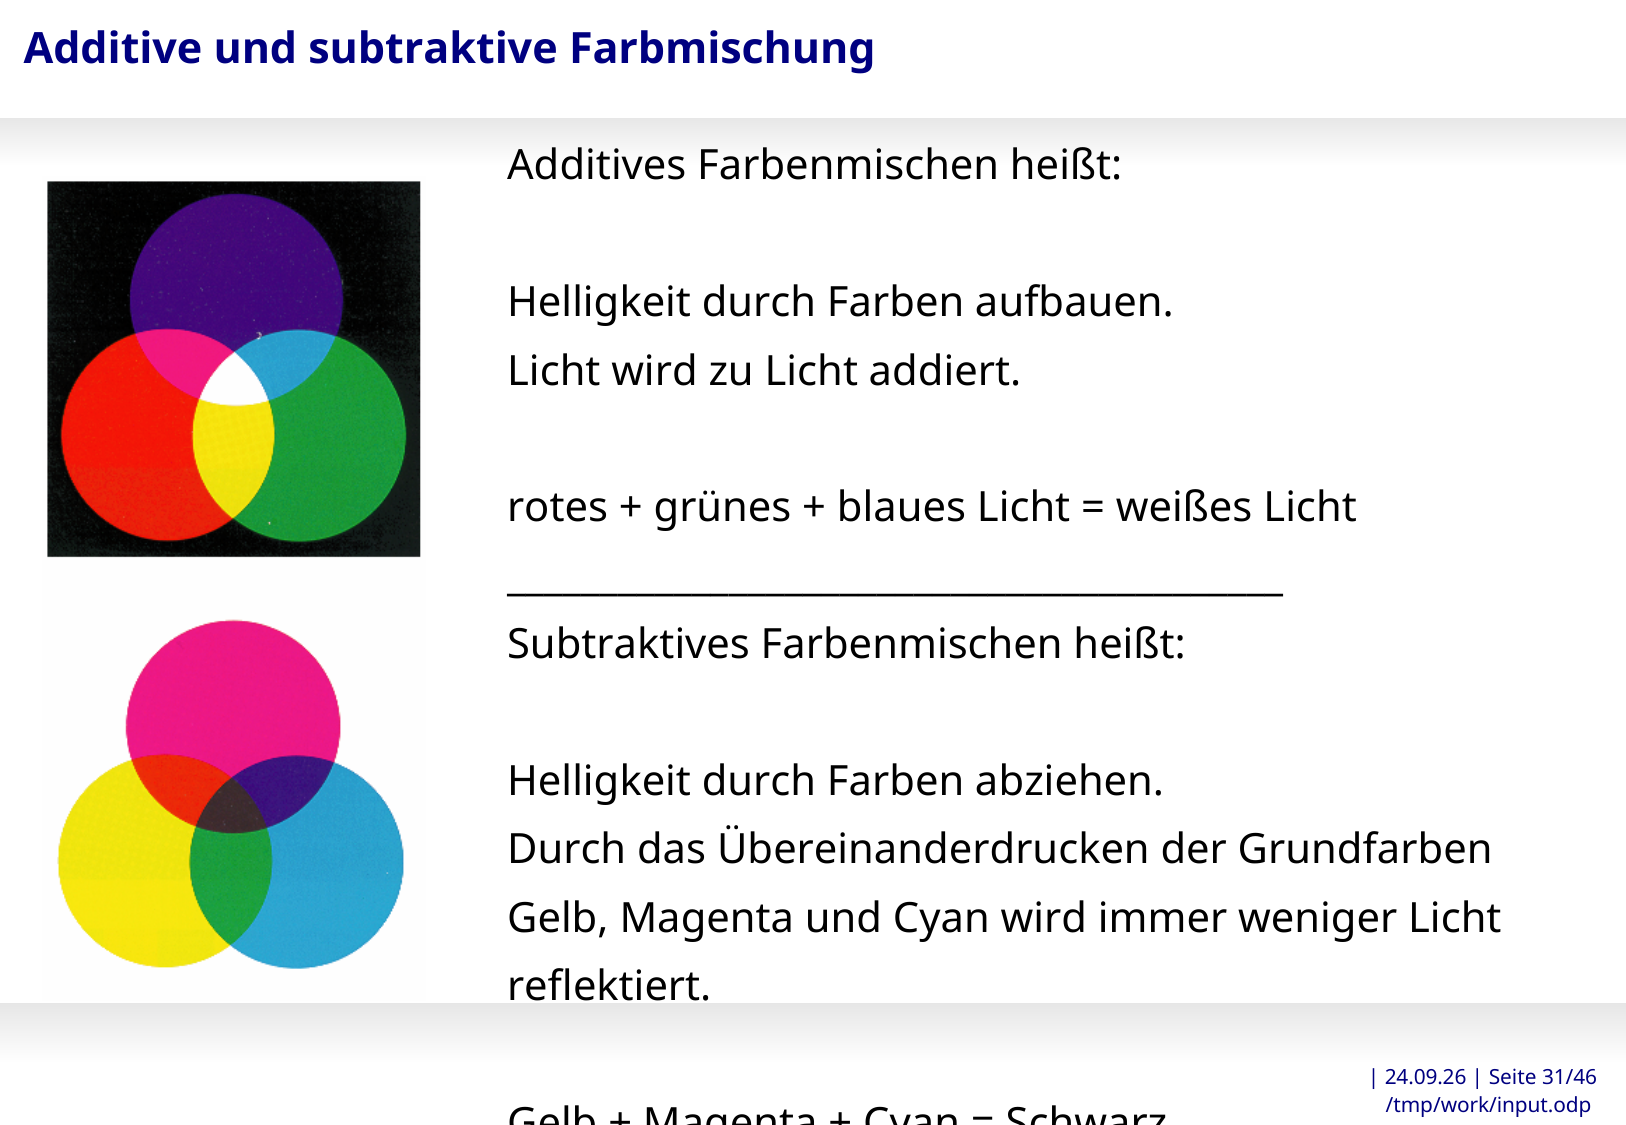

# Additive und subtraktive Farbmischung
Additives Farbenmischen heißt:
Helligkeit durch Farben aufbauen.
Licht wird zu Licht addiert.
rotes + grünes + blaues Licht = weißes Licht
__________________________________________
Subtraktives Farbenmischen heißt:
Helligkeit durch Farben abziehen.
Durch das Übereinanderdrucken der Grundfarben Gelb, Magenta und Cyan wird immer weniger Licht reflektiert.
Gelb + Magenta + Cyan = Schwarz